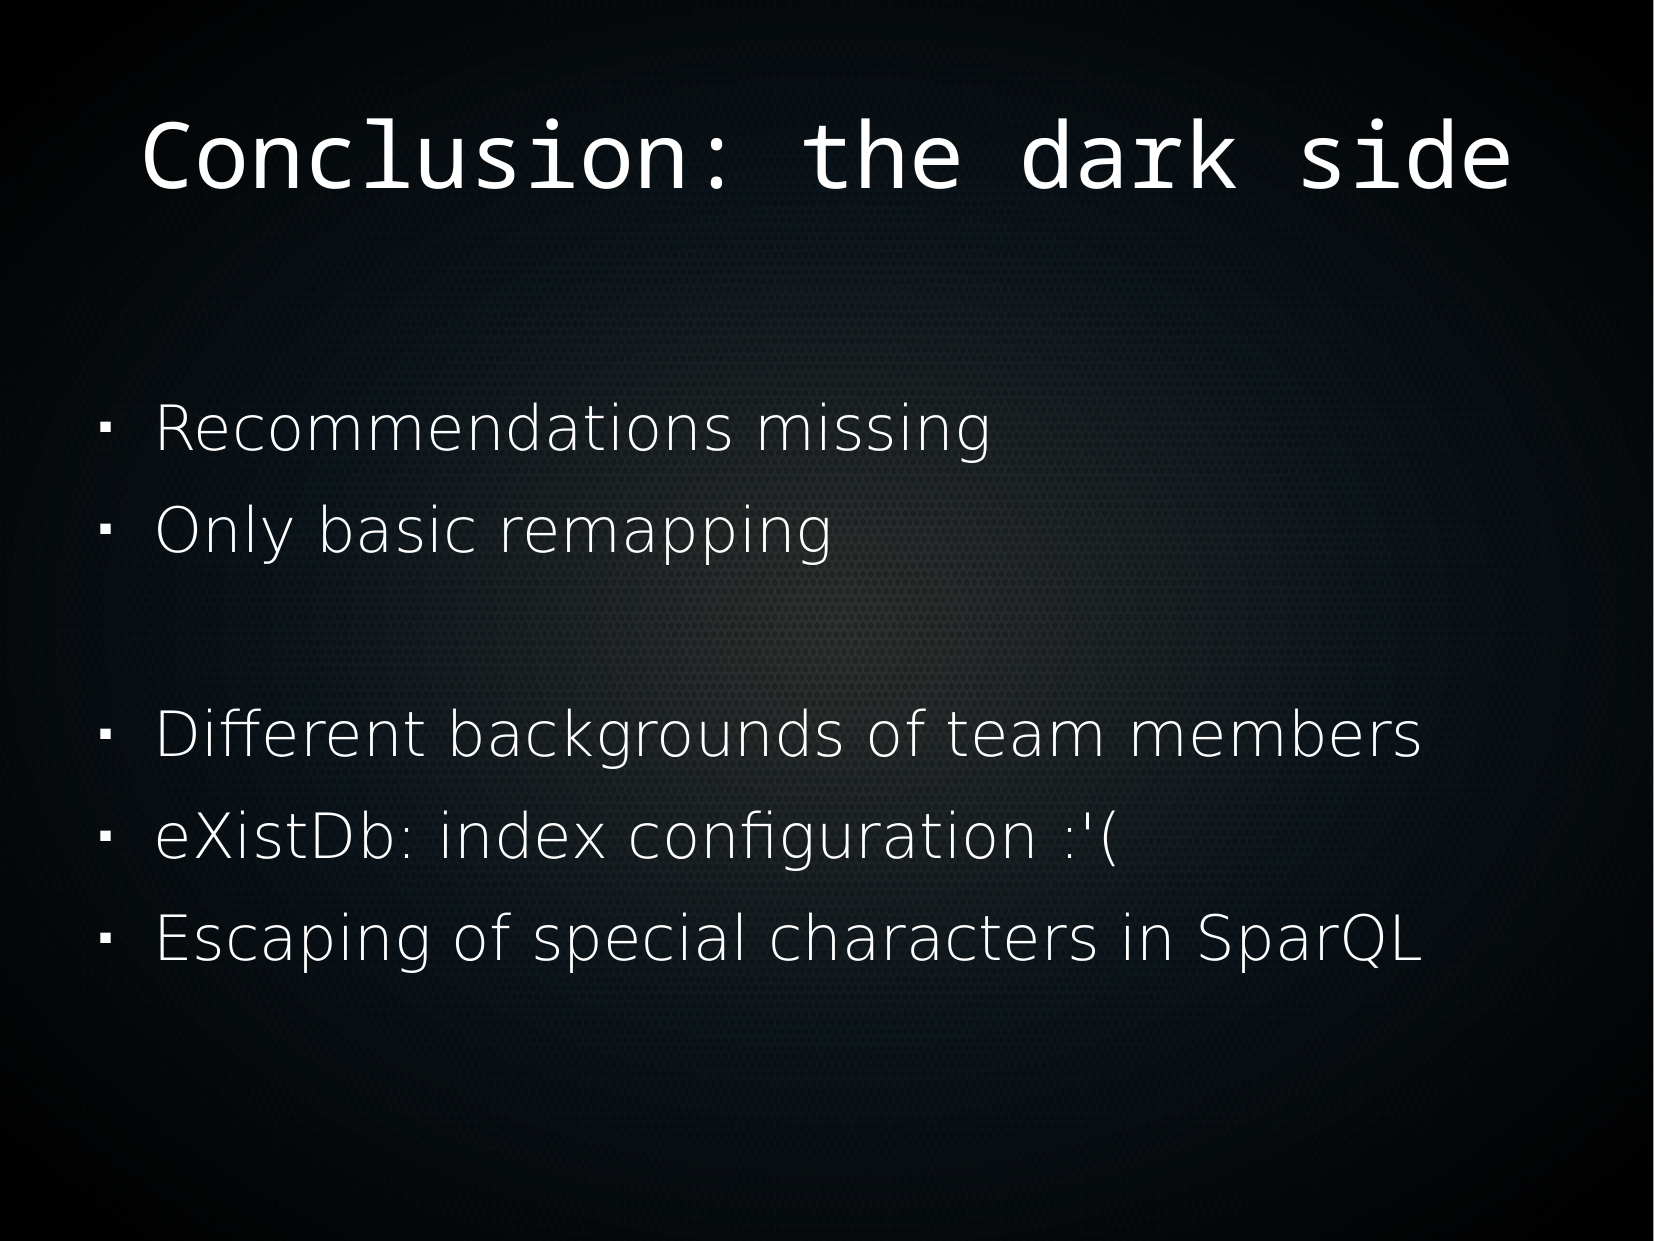

# Conclusion: the dark side
Recommendations missing
Only basic remapping
Different backgrounds of team members
eXistDb: index configuration :'(
Escaping of special characters in SparQL